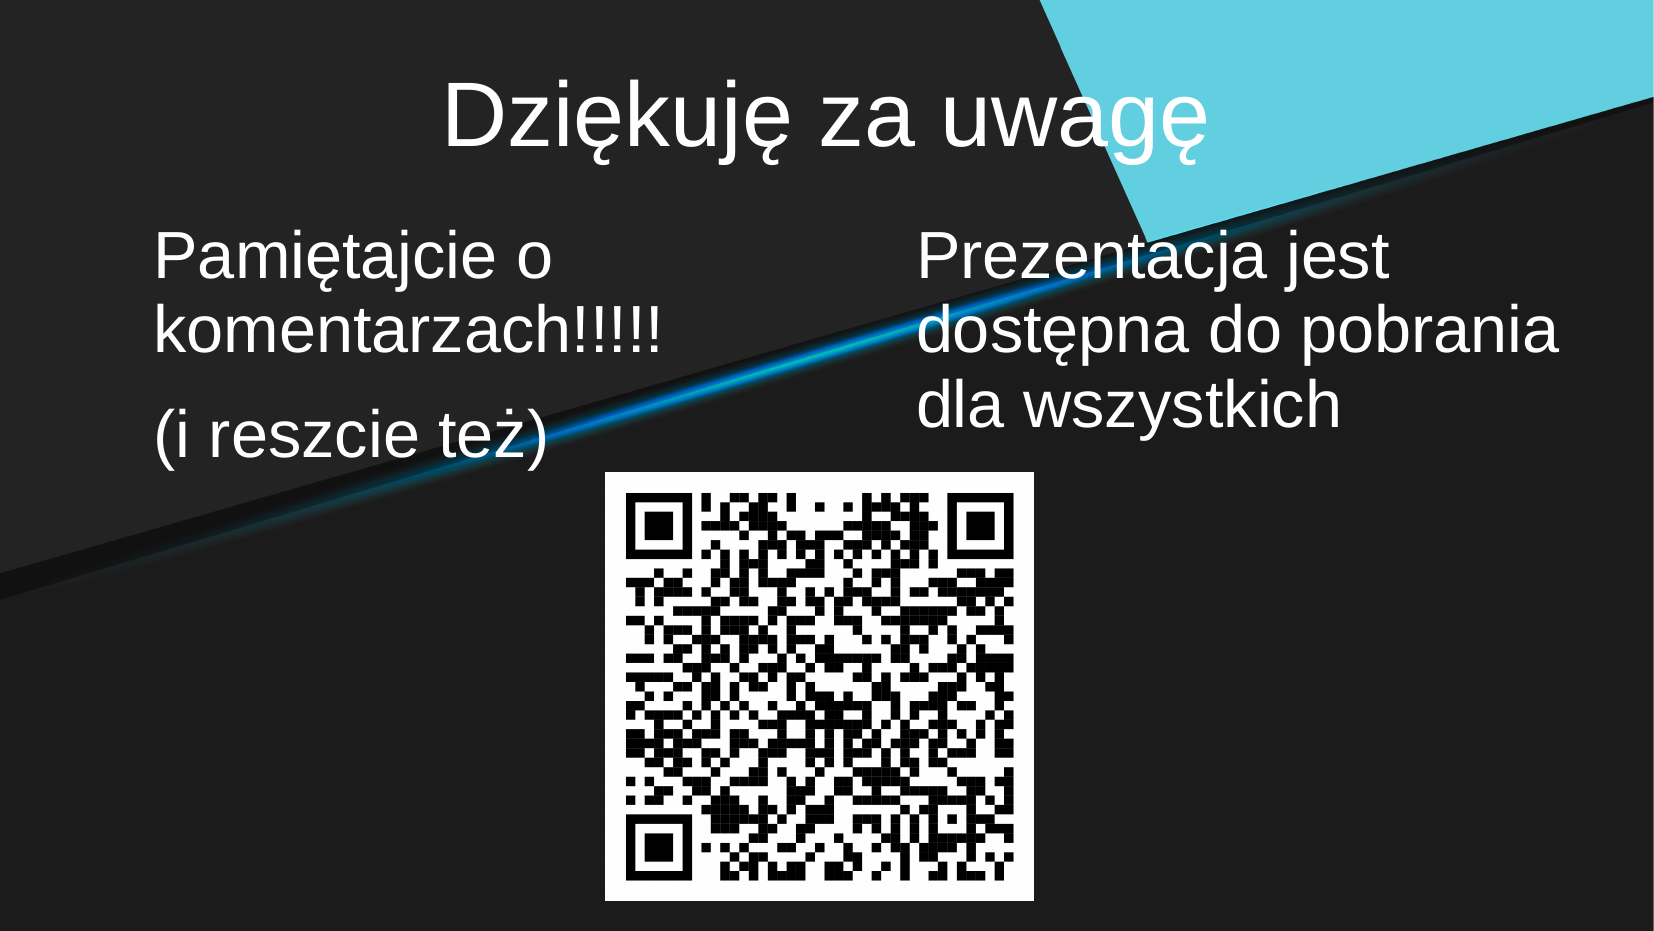

# Dziękuję za uwagę
Pamiętajcie o komentarzach!!!!!
(i reszcie też)
Prezentacja jest dostępna do pobrania dla wszystkich